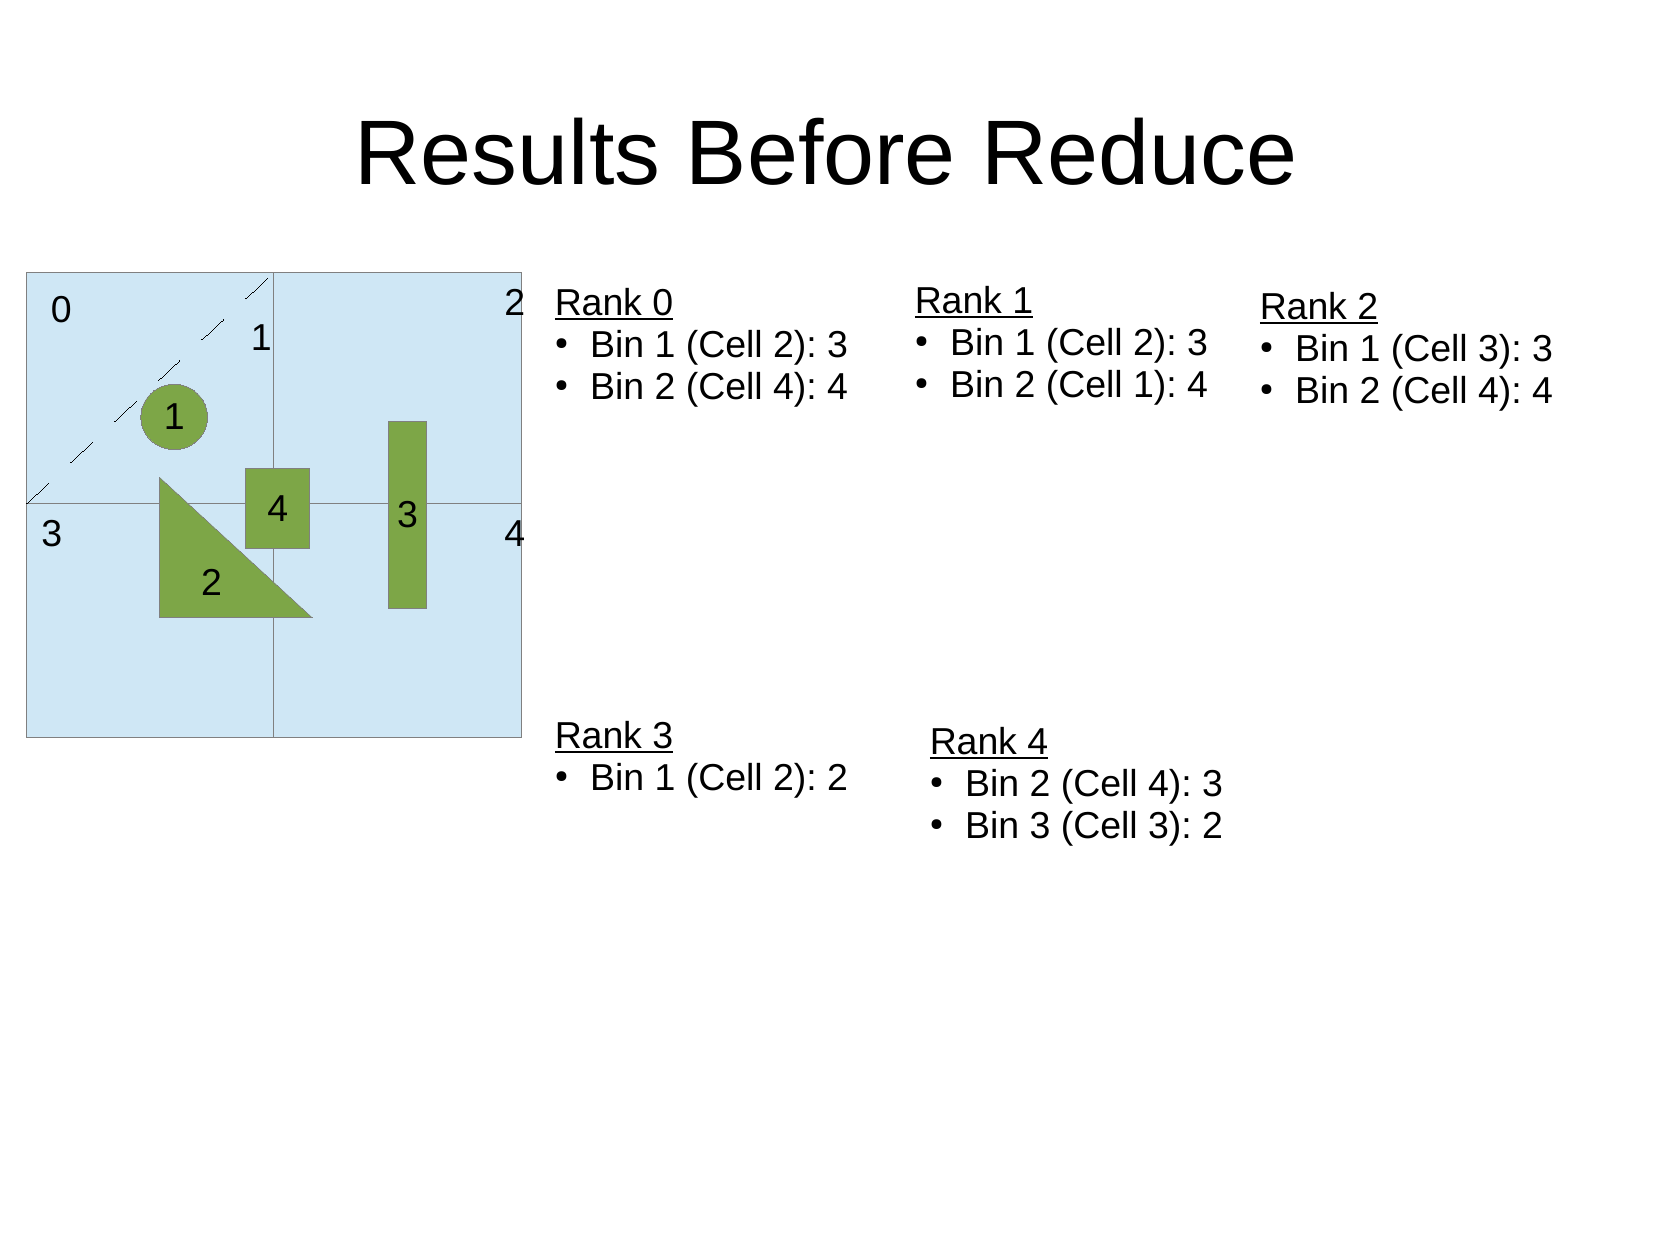

# Results Before Reduce
Rank 1
Bin 1 (Cell 2): 3
Bin 2 (Cell 1): 4
2
Rank 0
Bin 1 (Cell 2): 3
Bin 2 (Cell 4): 4
Rank 2
Bin 1 (Cell 3): 3
Bin 2 (Cell 4): 4
0
1
1
3
4
2
4
3
Rank 3
Bin 1 (Cell 2): 2
Rank 4
Bin 2 (Cell 4): 3
Bin 3 (Cell 3): 2